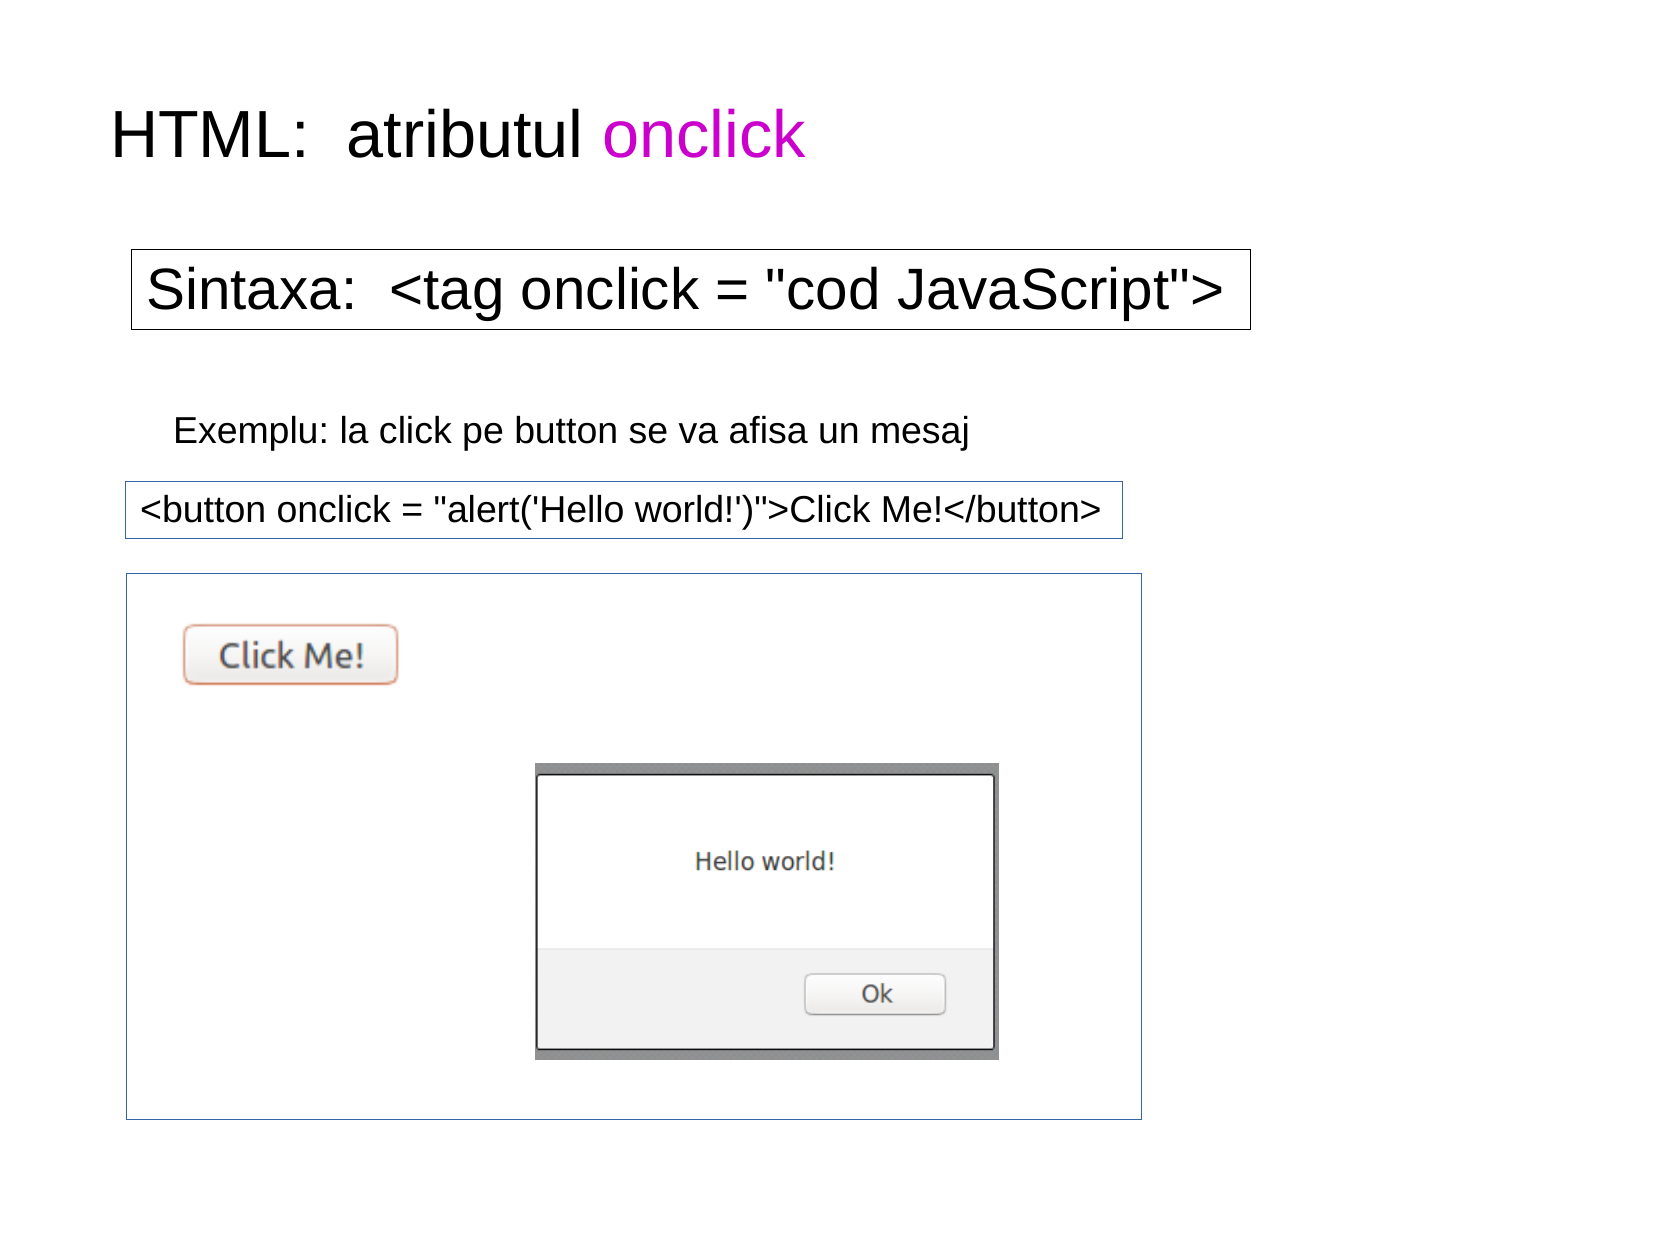

HTML: atributul onclick
Sintaxa: <tag onclick = "cod JavaScript">
Exemplu: la click pe button se va afisa un mesaj
<button onclick = "alert('Hello world!')">Click Me!</button>